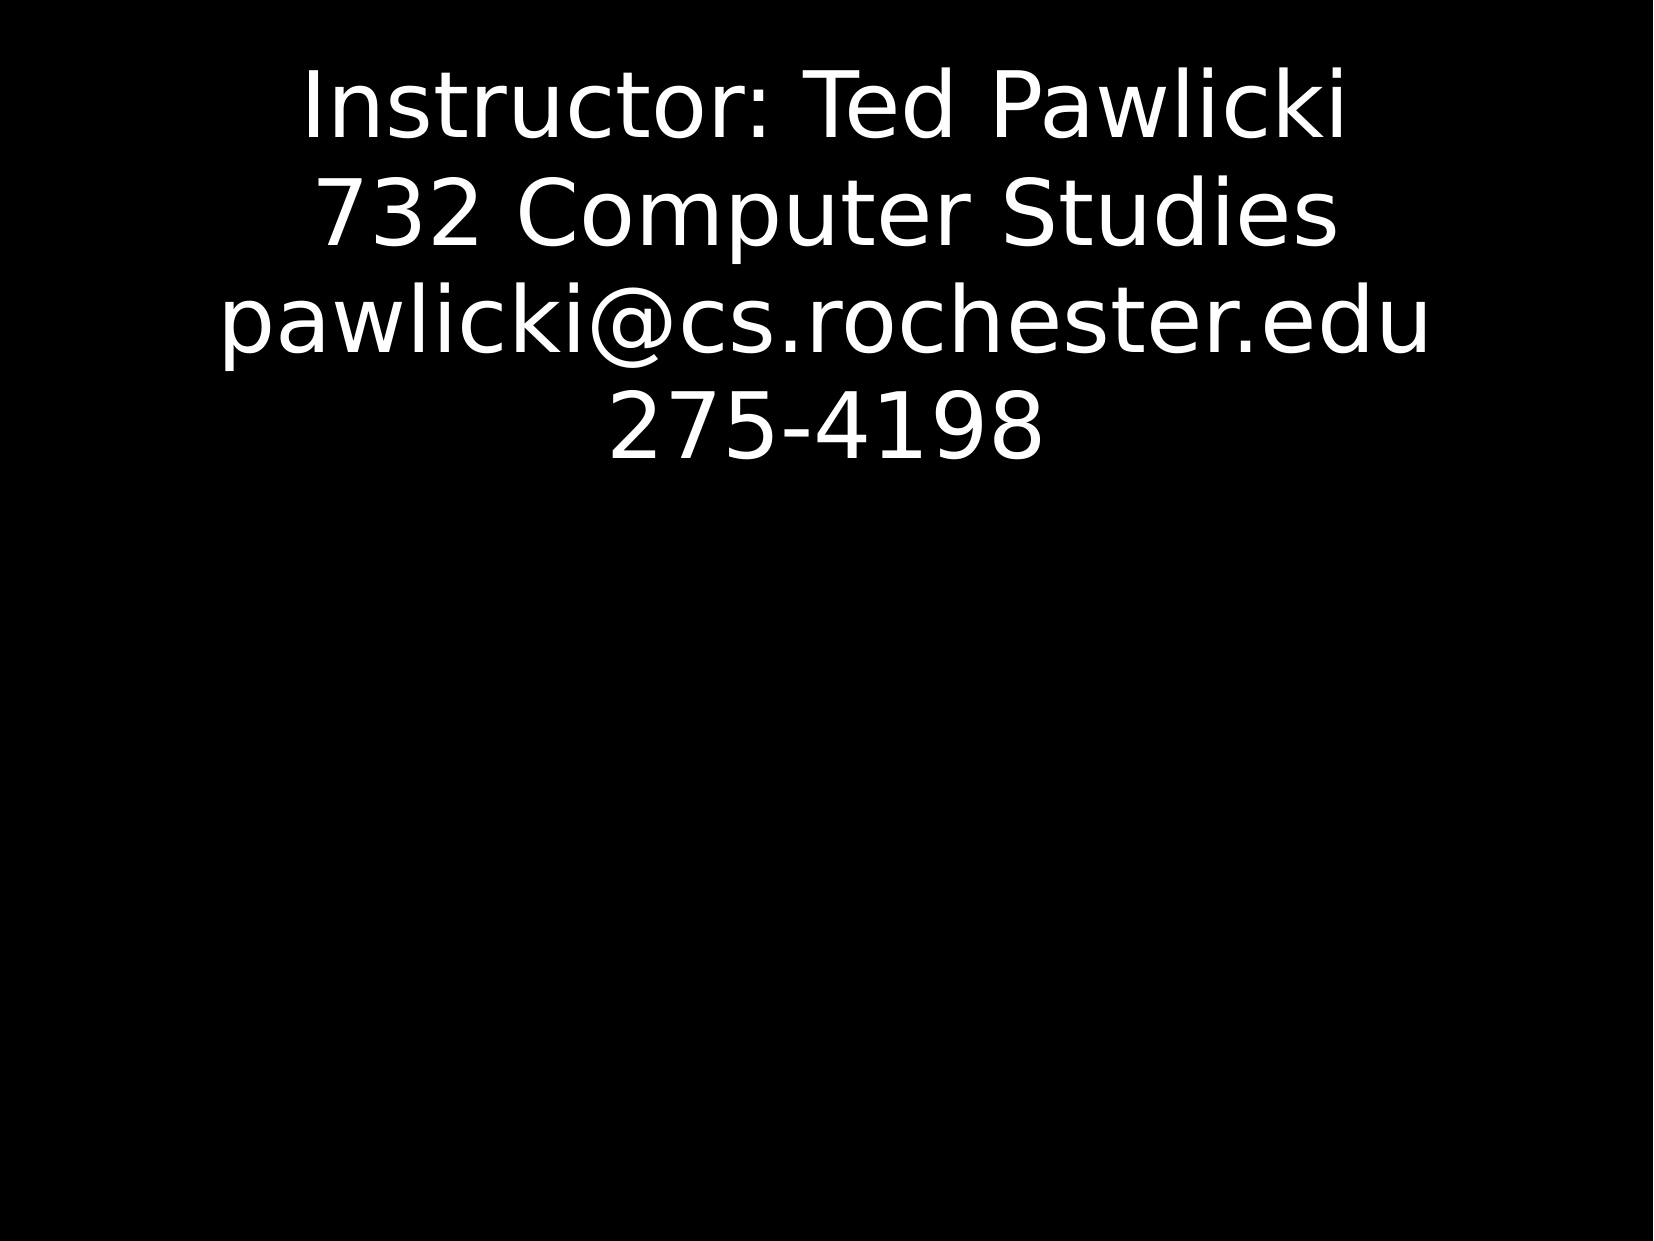

# Instructor: Ted Pawlicki 732 Computer Studies pawlicki@cs.rochester.edu 275-4198